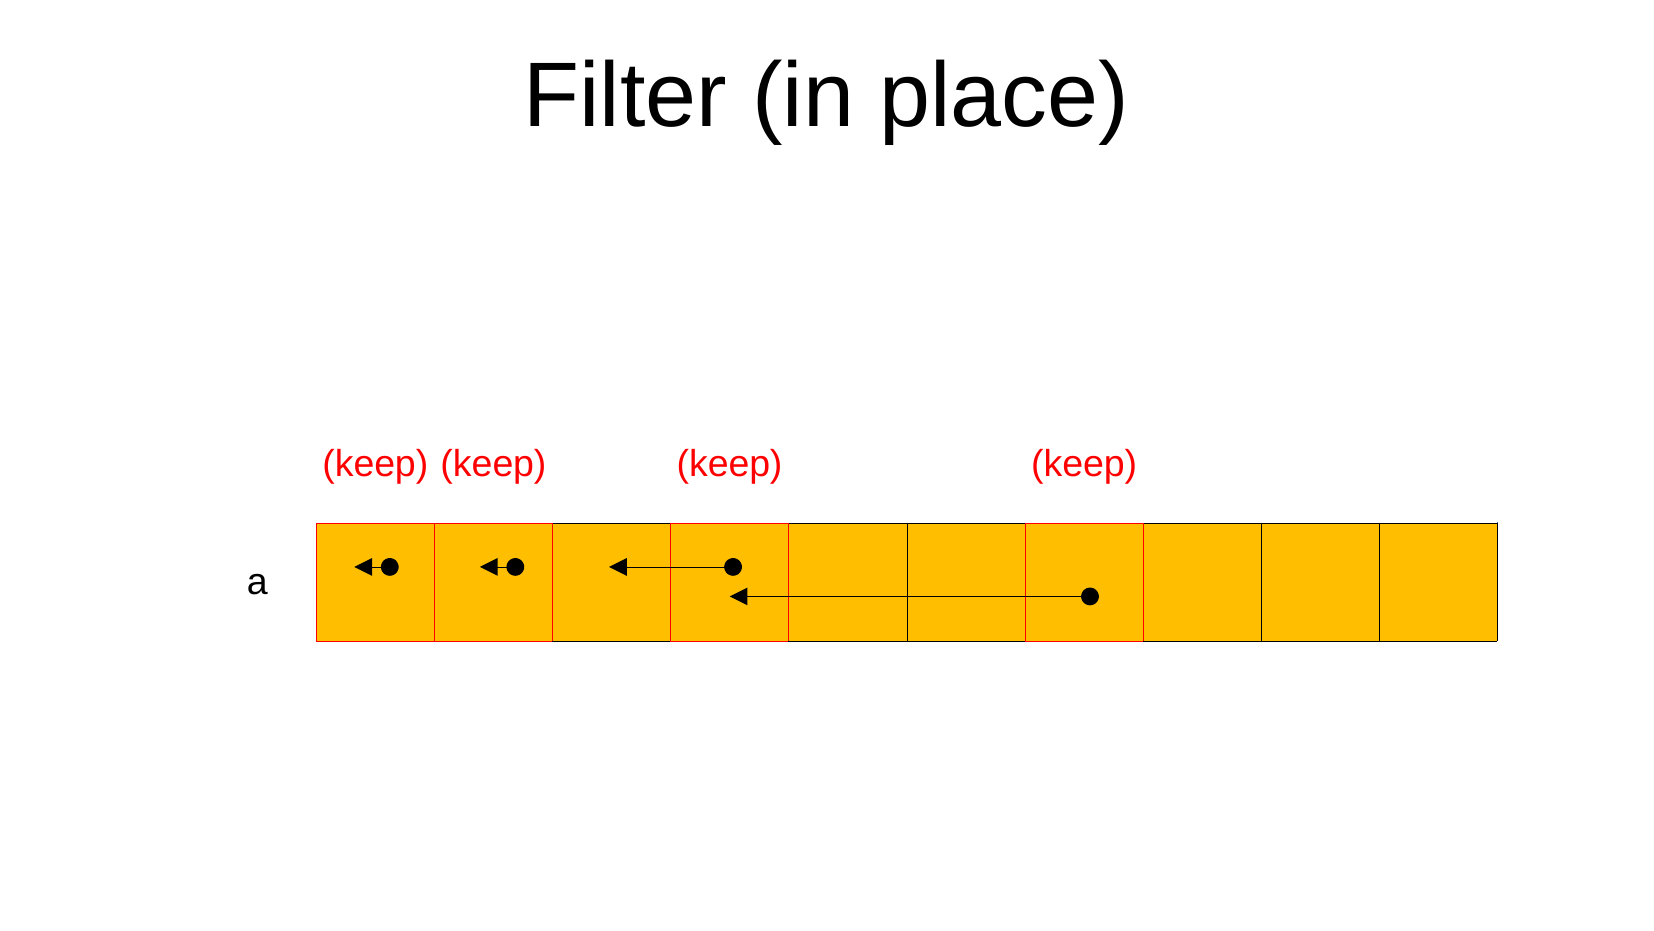

# Filter (in place)
| | (keep) | (keep) | | (keep) | | | (keep) | | | |
| --- | --- | --- | --- | --- | --- | --- | --- | --- | --- | --- |
| a | | | | | | | | | | |